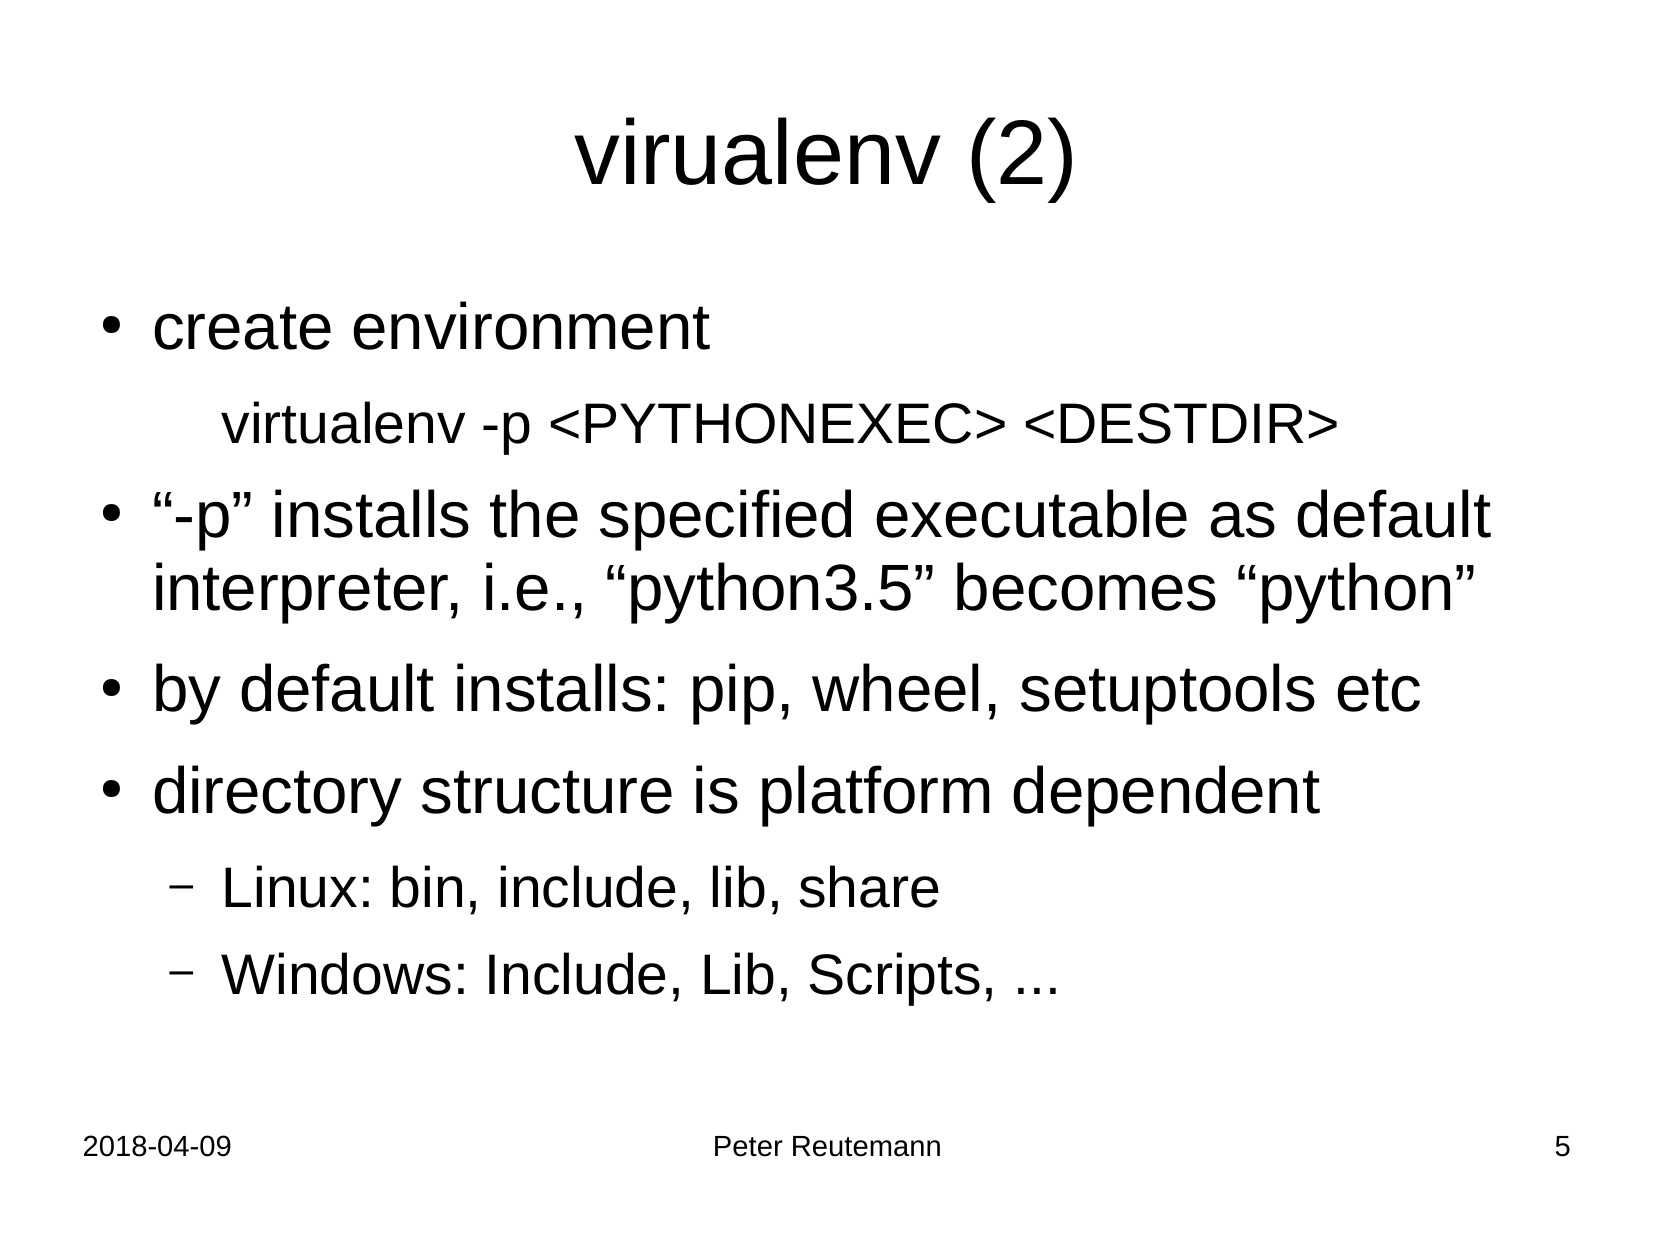

# virualenv (2)
create environment
virtualenv -p <PYTHONEXEC> <DESTDIR>
“-p” installs the specified executable as default interpreter, i.e., “python3.5” becomes “python”
by default installs: pip, wheel, setuptools etc
directory structure is platform dependent
Linux: bin, include, lib, share
Windows: Include, Lib, Scripts, ...
2018-04-09
Peter Reutemann
5